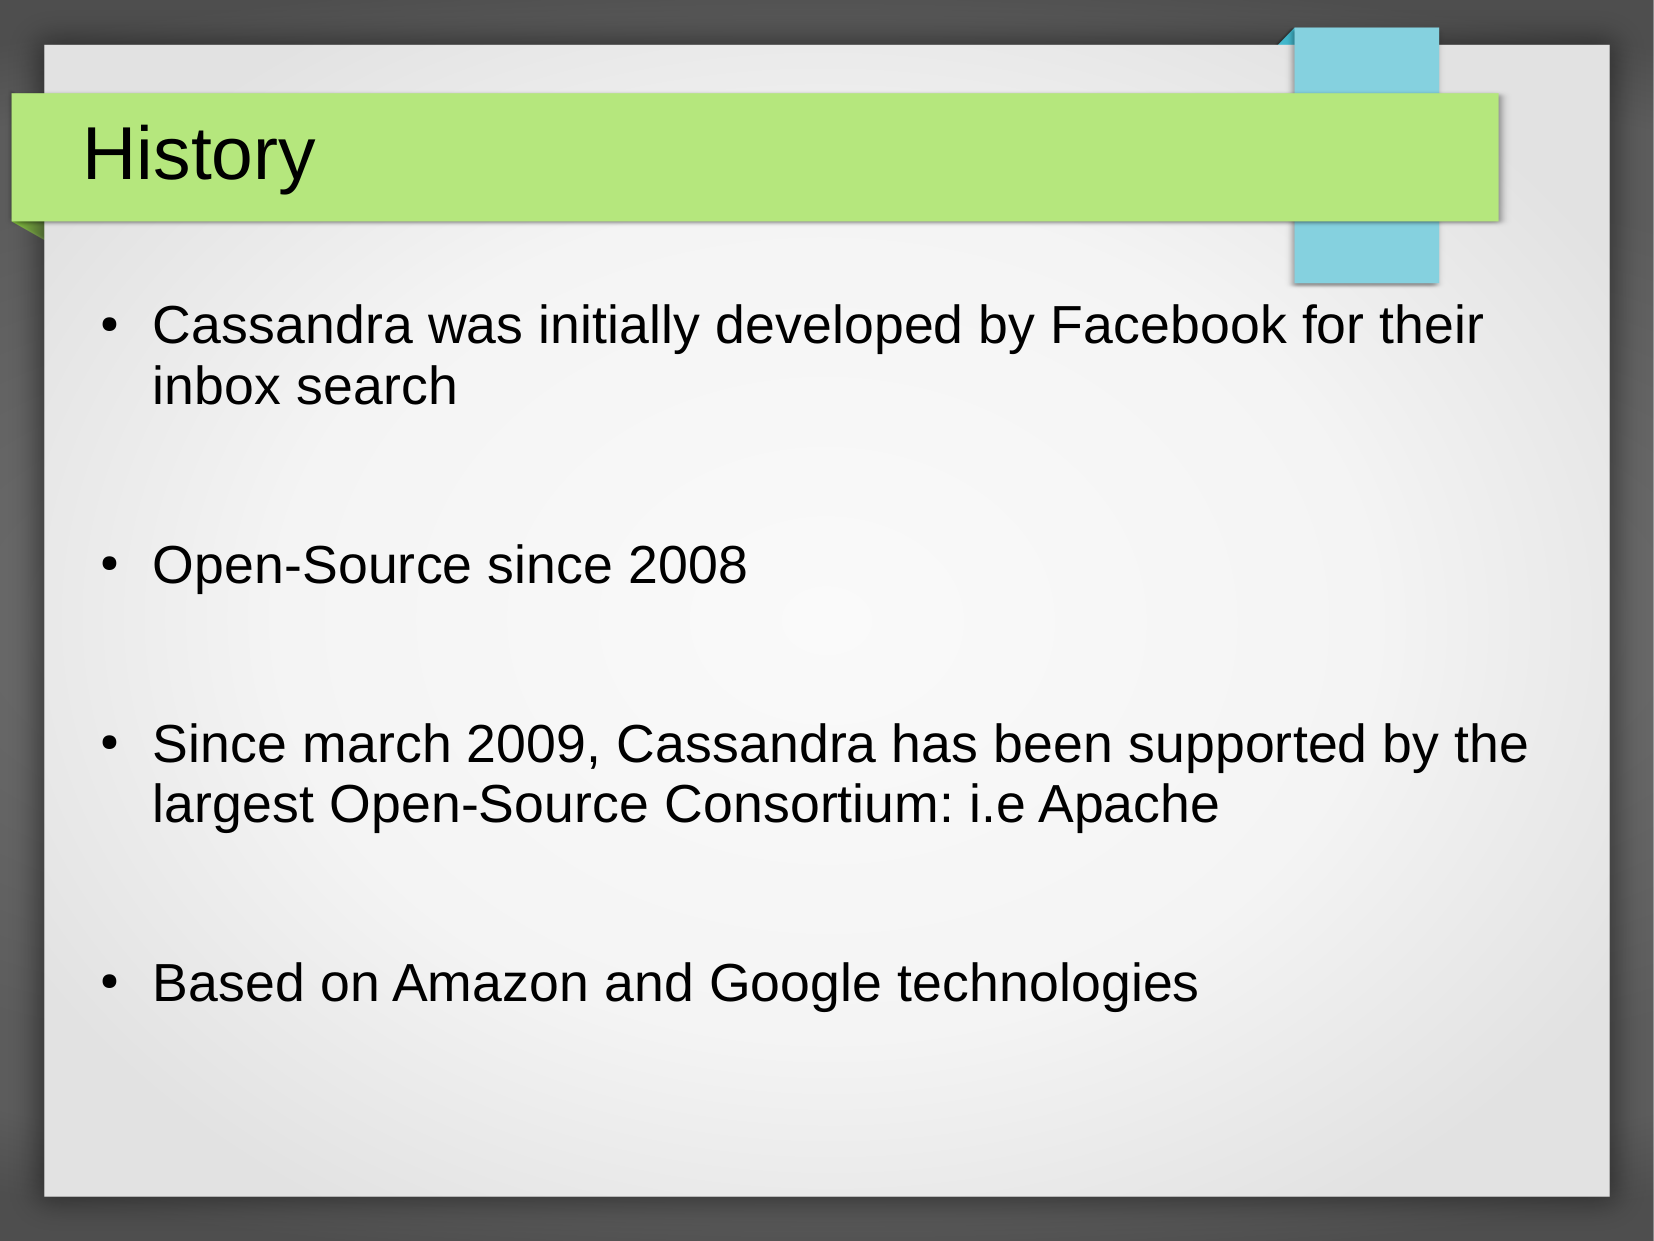

# History
Cassandra was initially developed by Facebook for their inbox search
Open-Source since 2008
Since march 2009, Cassandra has been supported by the largest Open-Source Consortium: i.e Apache
Based on Amazon and Google technologies